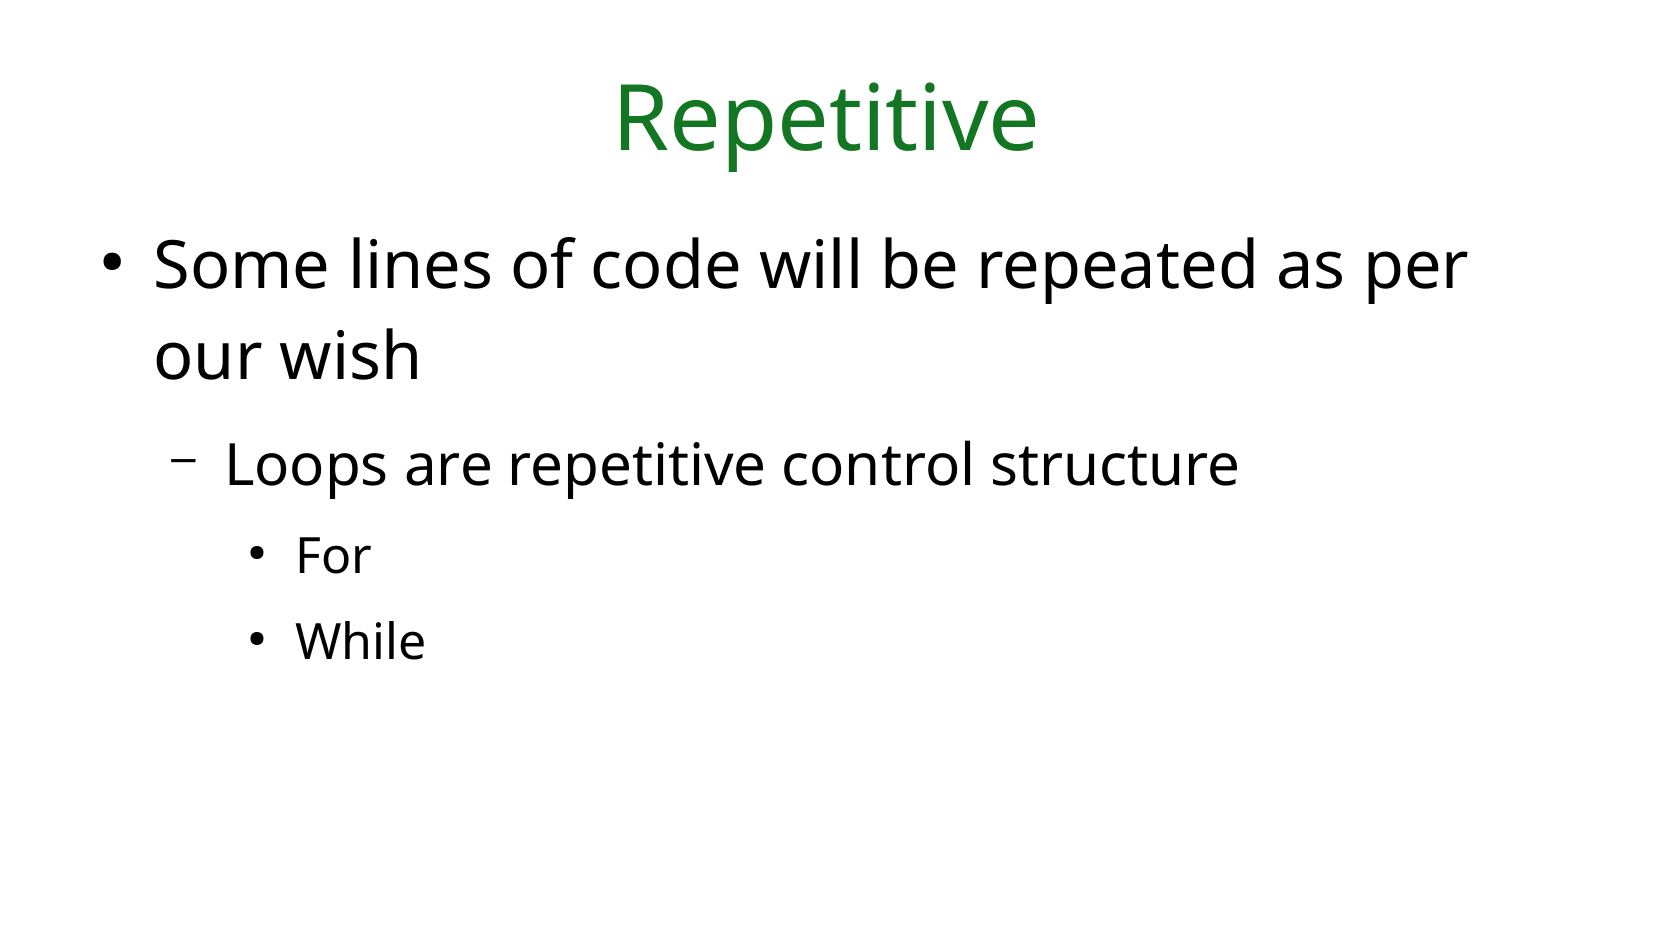

# Repetitive
Some lines of code will be repeated as per our wish
Loops are repetitive control structure
For
While